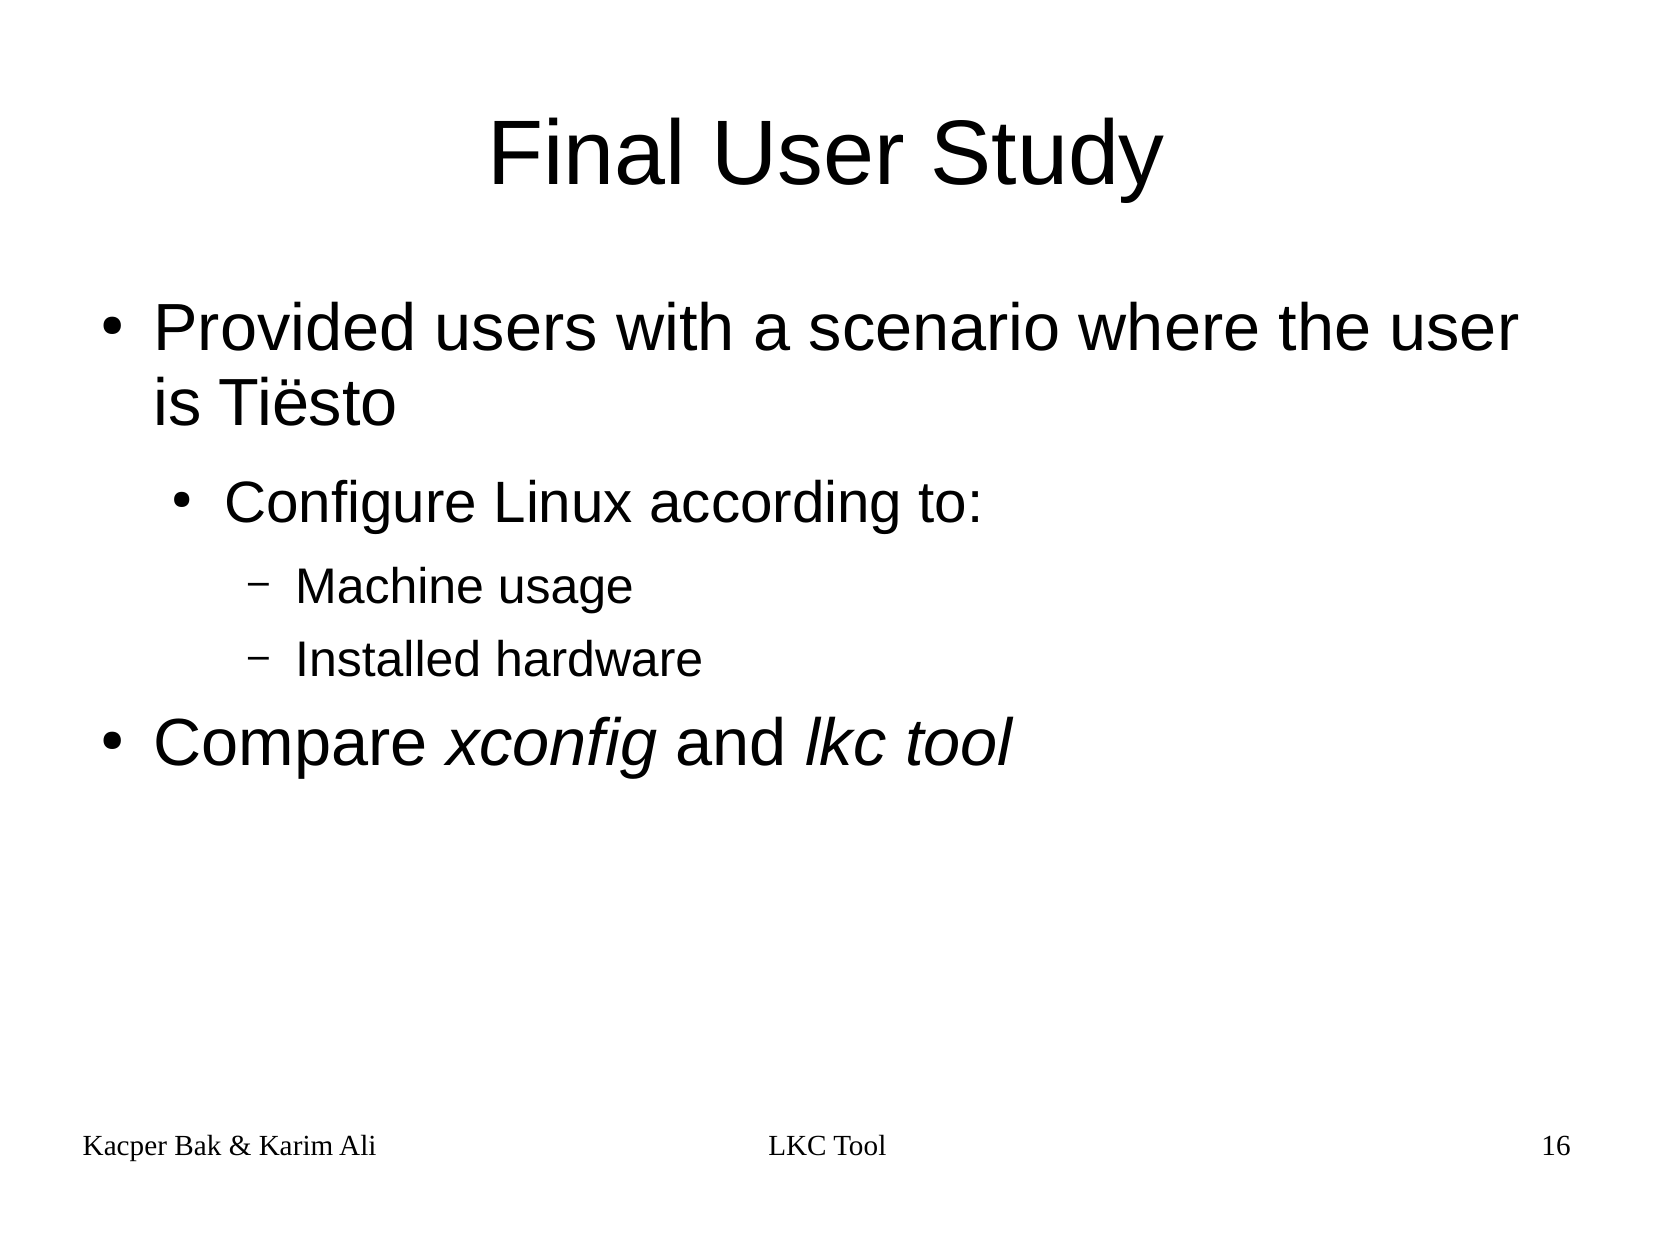

# Final User Study
Provided users with a scenario where the user is Tiësto
Configure Linux according to:
Machine usage
Installed hardware
Compare xconfig and lkc tool
Kacper Bak & Karim Ali
LKC Tool
16